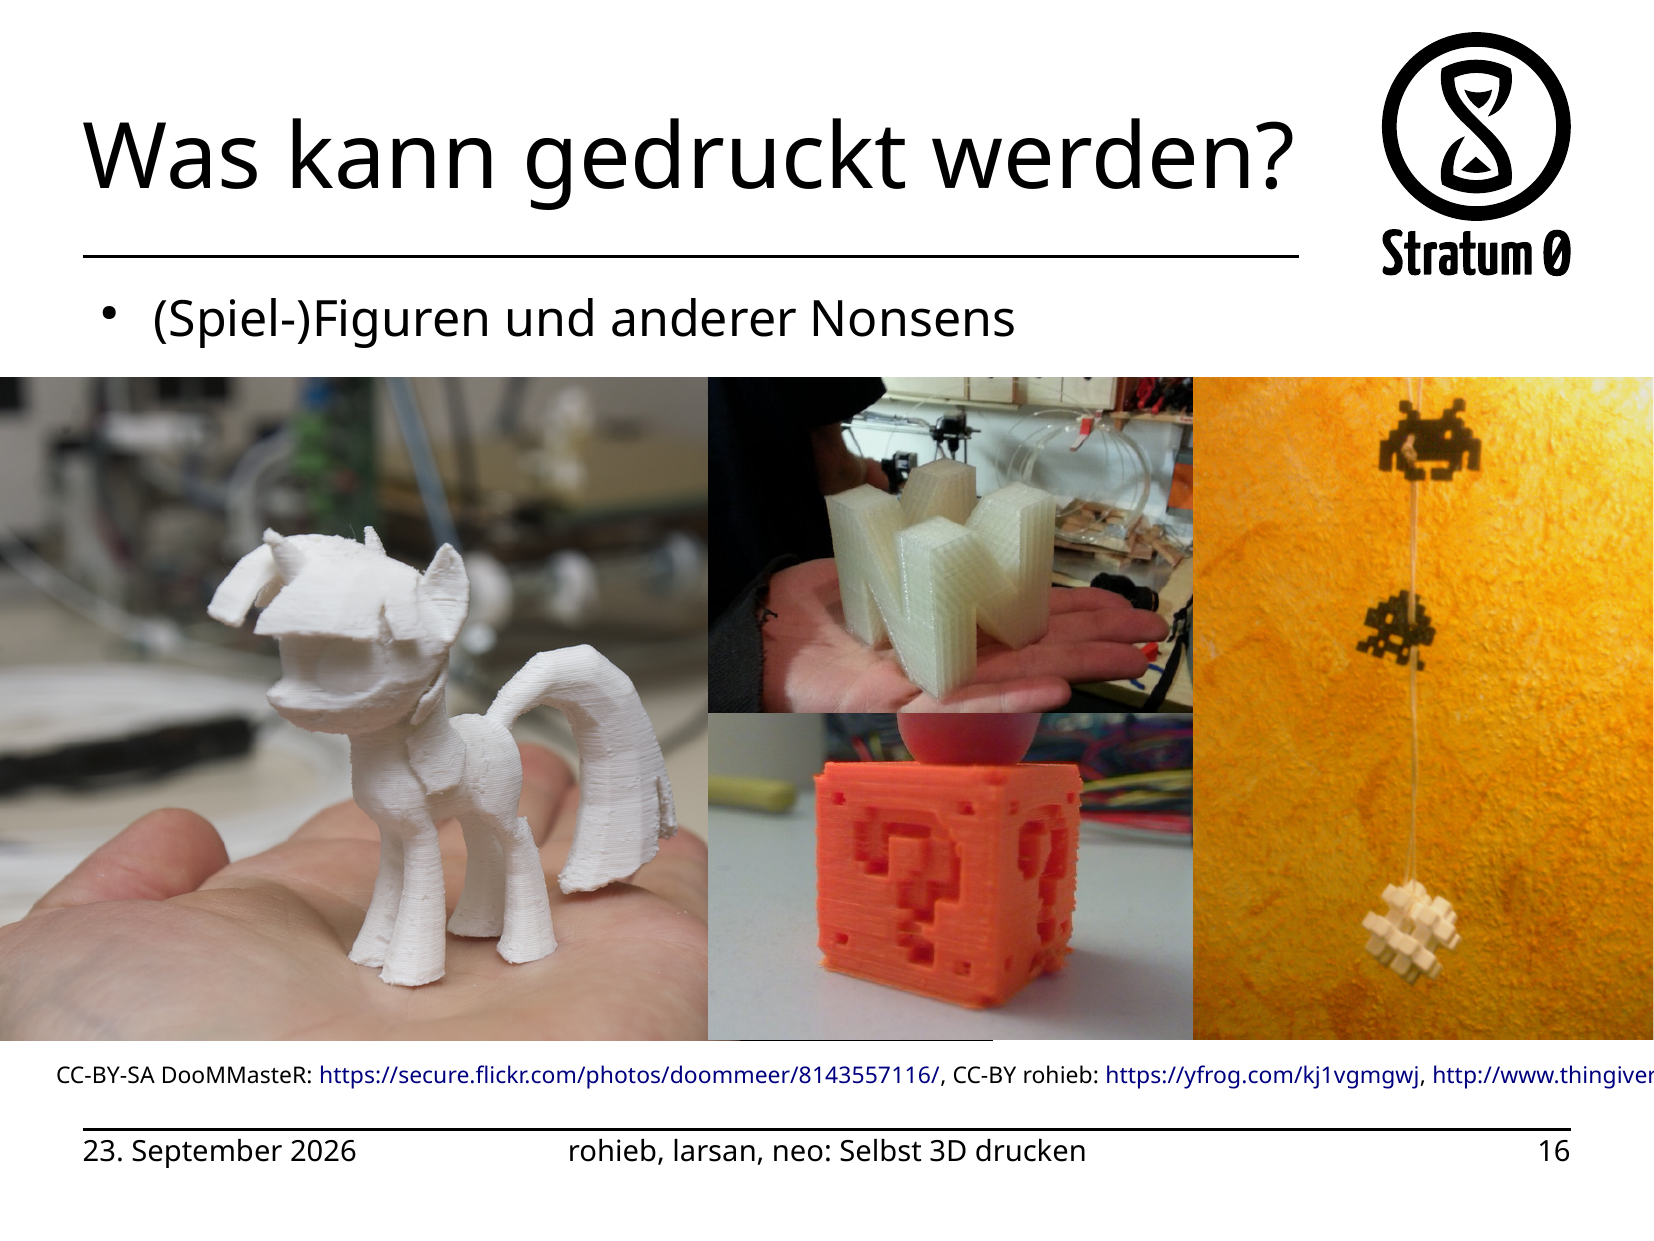

# Was kann gedruckt werden?
(Spiel-)Figuren und anderer Nonsens
CC-BY-SA DooMMasteR: https://secure.flickr.com/photos/doommeer/8143557116/, CC-BY rohieb: https://yfrog.com/kj1vgmgwj, http://www.thingiverse.com/image:144329, unknown: http://twitpic.com/b7nat1
rohieb, larsan, neo: Selbst 3D drucken
16